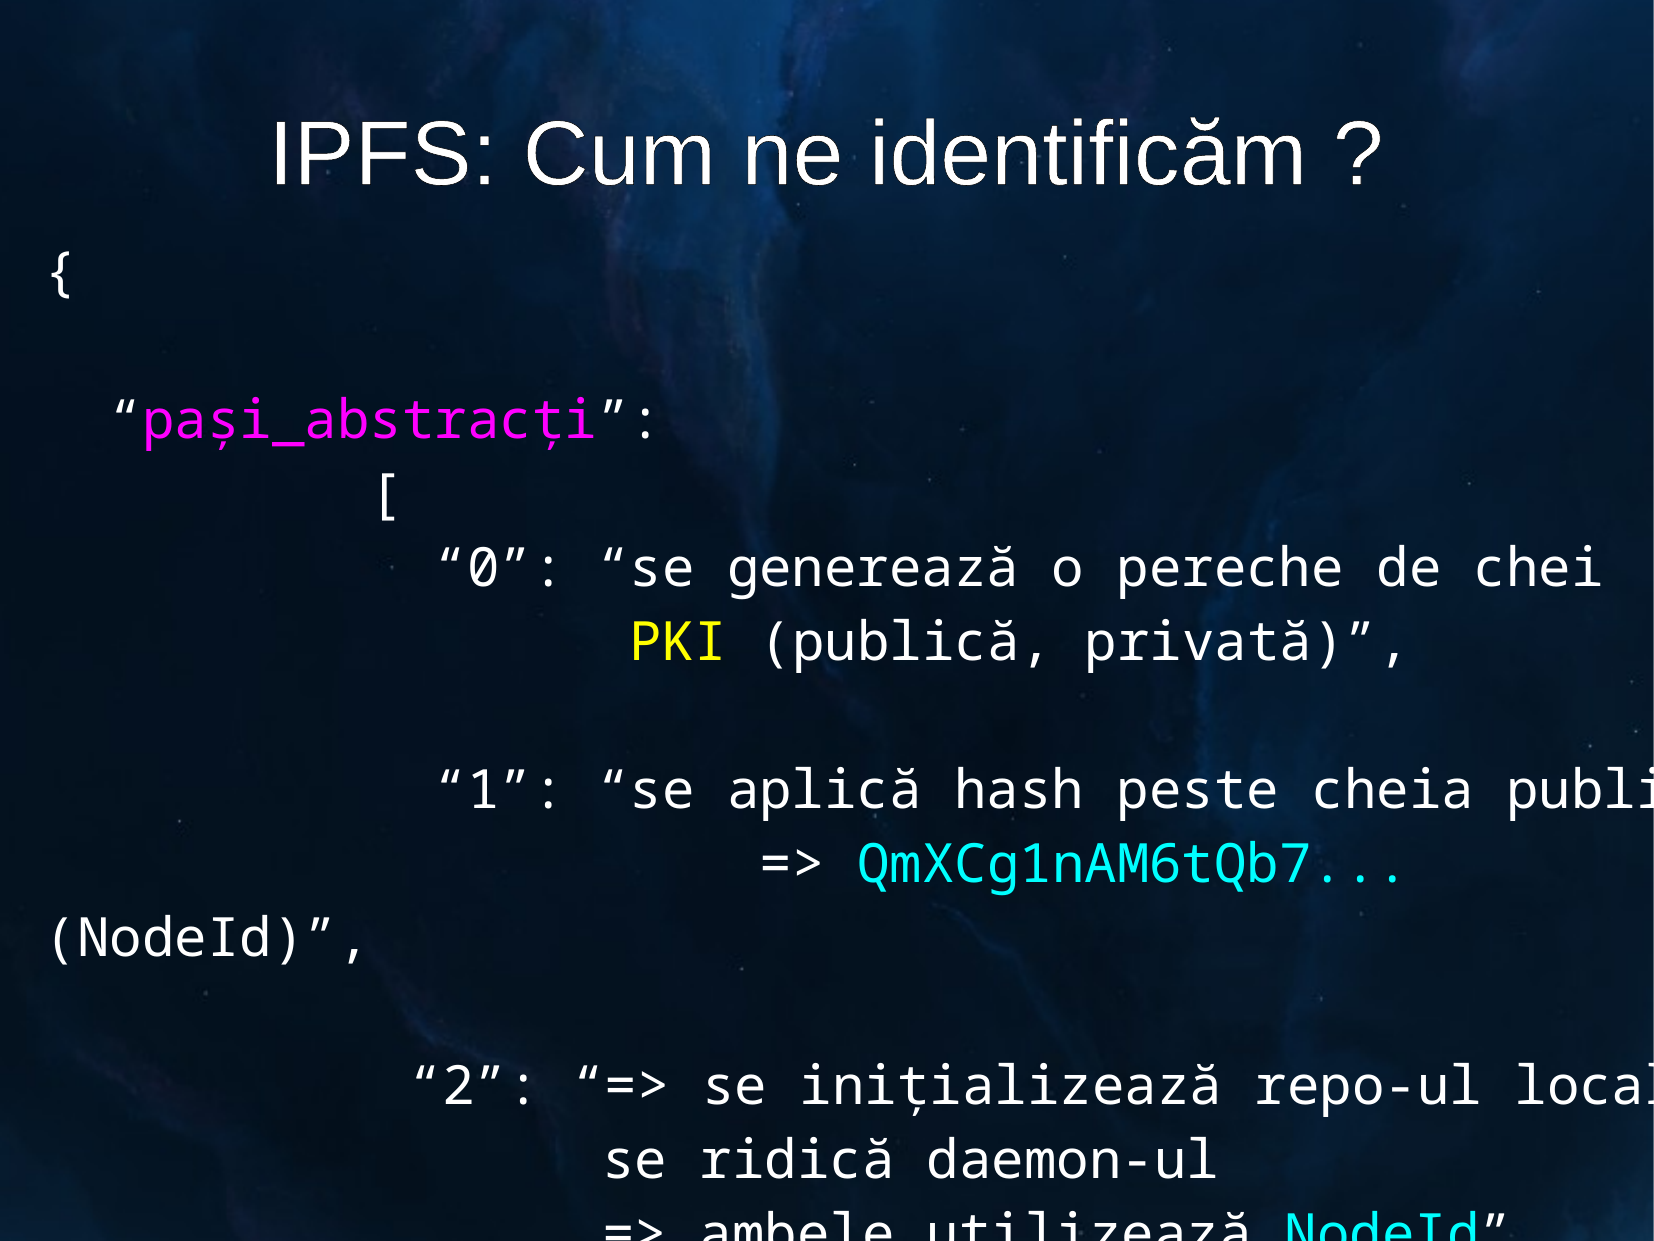

# IPFS: Cum ne identificăm ?
{
 “pași_abstracți”:
 [
 “0”: “se generează o pereche de chei
 PKI (publică, privată)”,
 “1”: “se aplică hash peste cheia publică => QmXCg1nAM6tQb7... (NodeId)”,
				 “2”: “=> se inițializează repo-ul local,
							 se ridică daemon-ul
							 => ambele utilizează NodeId”,
 “3”: “se utilizează pentru identificare,
 transfer de informații etc.”
 ]
}